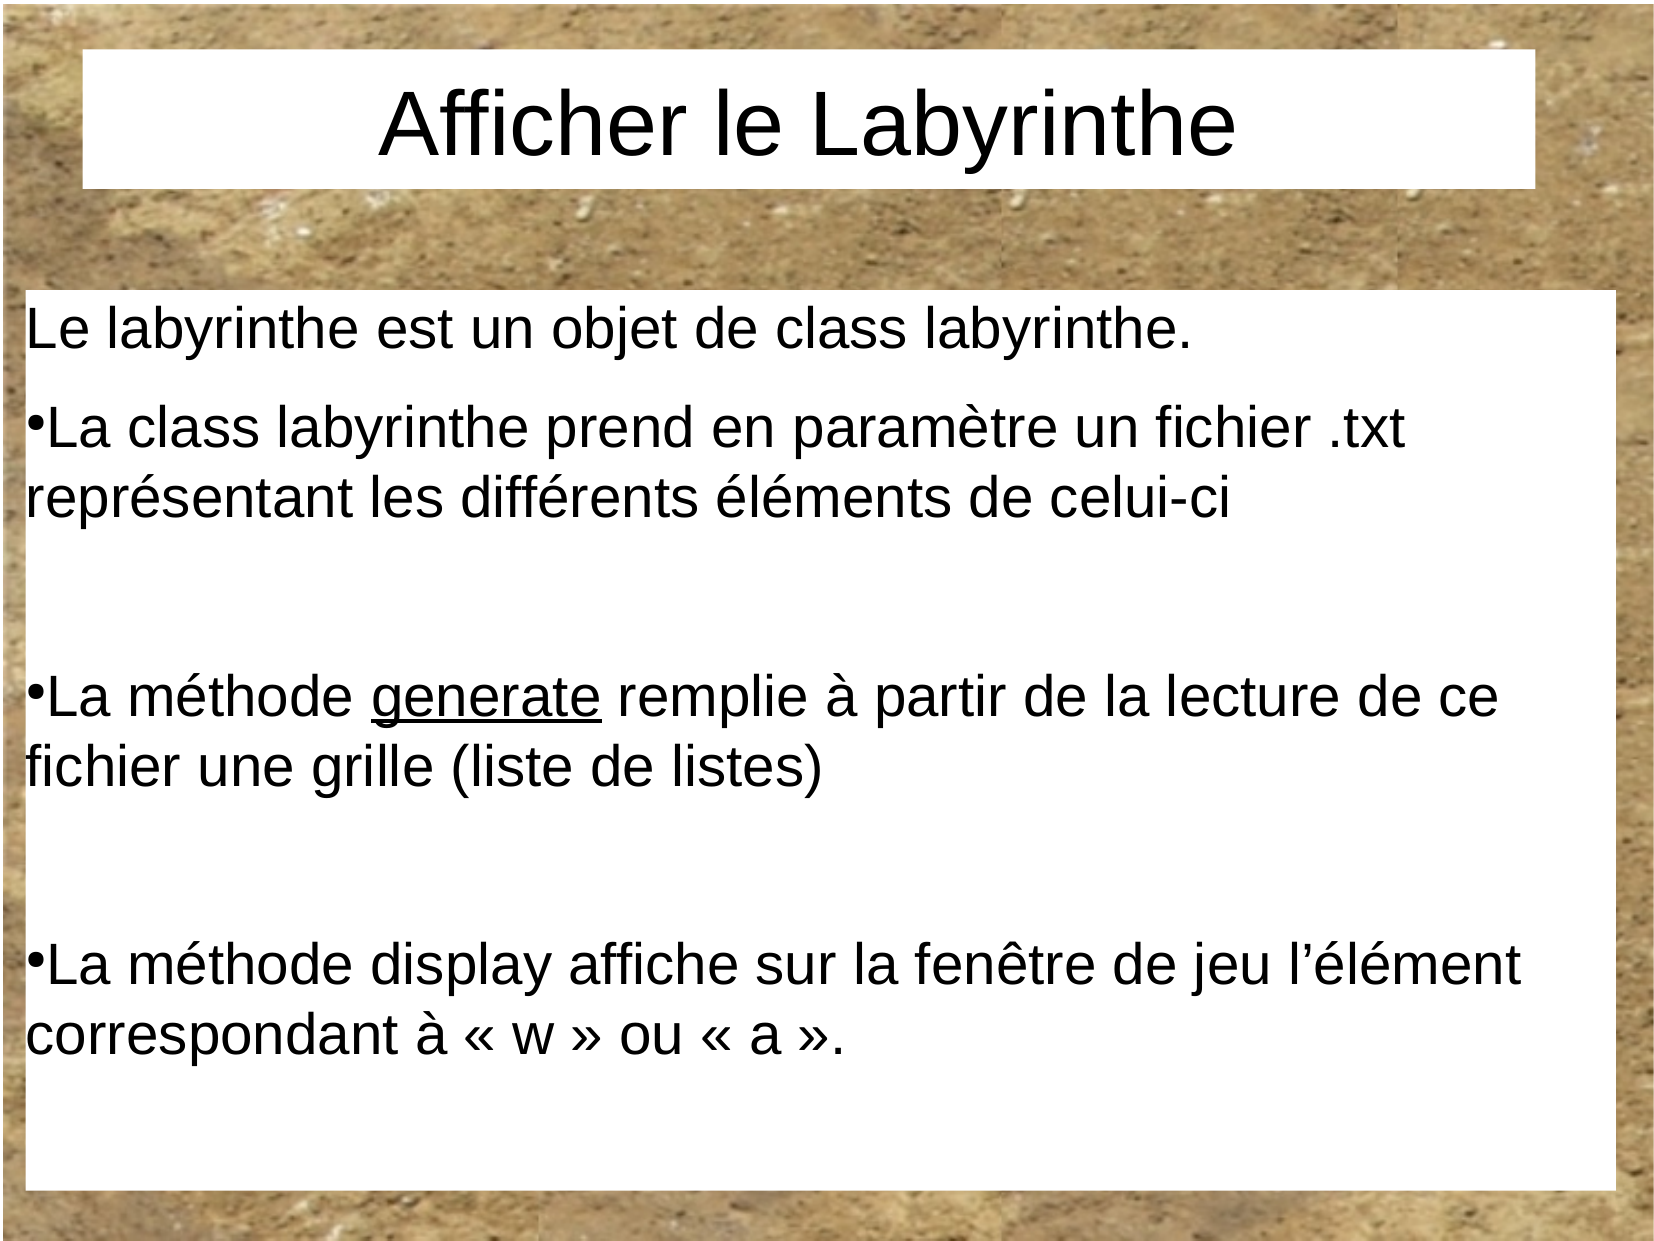

# Afficher le Labyrinthe
Le labyrinthe est un objet de class labyrinthe.
La class labyrinthe prend en paramètre un fichier .txt représentant les différents éléments de celui-ci
La méthode generate remplie à partir de la lecture de ce fichier une grille (liste de listes)
La méthode display affiche sur la fenêtre de jeu l’élément correspondant à « w » ou « a ».